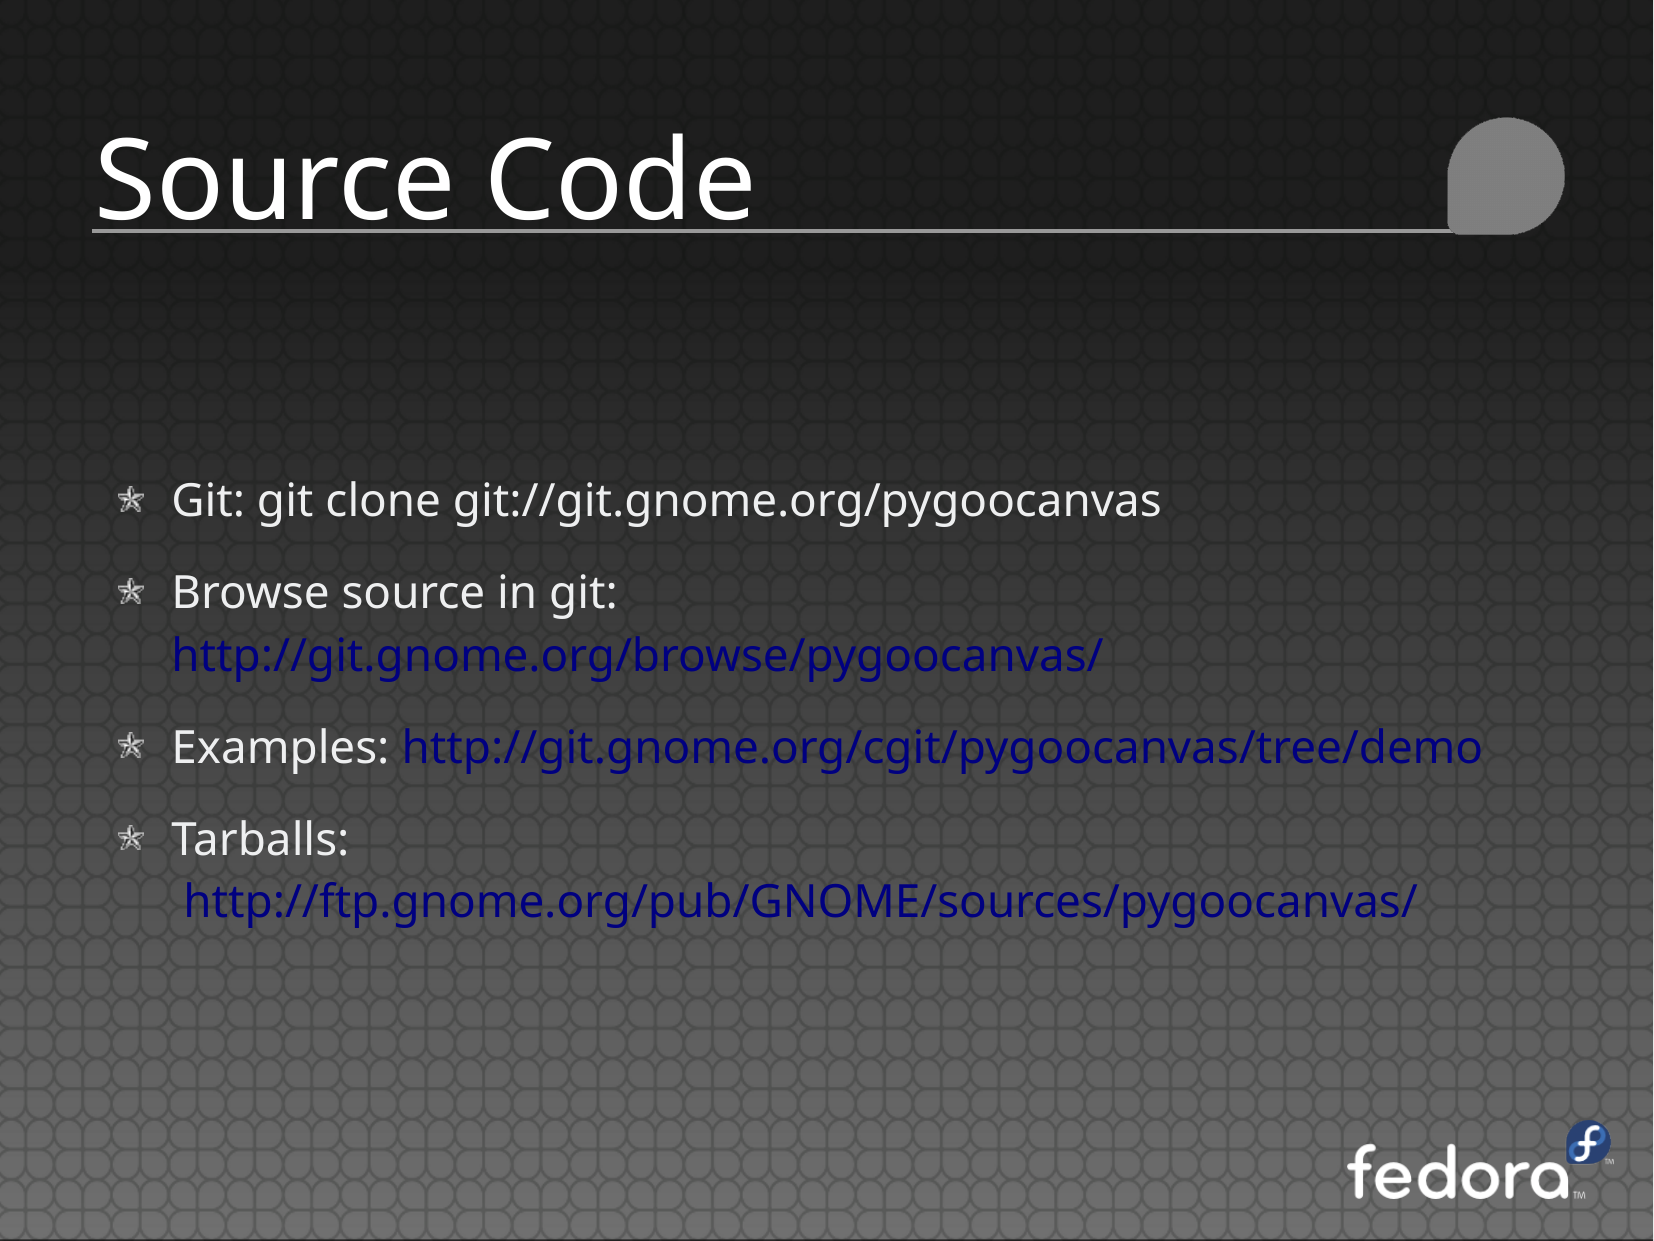

# Source Code
Git: git clone git://git.gnome.org/pygoocanvas
Browse source in git: http://git.gnome.org/browse/pygoocanvas/
Examples: http://git.gnome.org/cgit/pygoocanvas/tree/demo
Tarballs: http://ftp.gnome.org/pub/GNOME/sources/pygoocanvas/